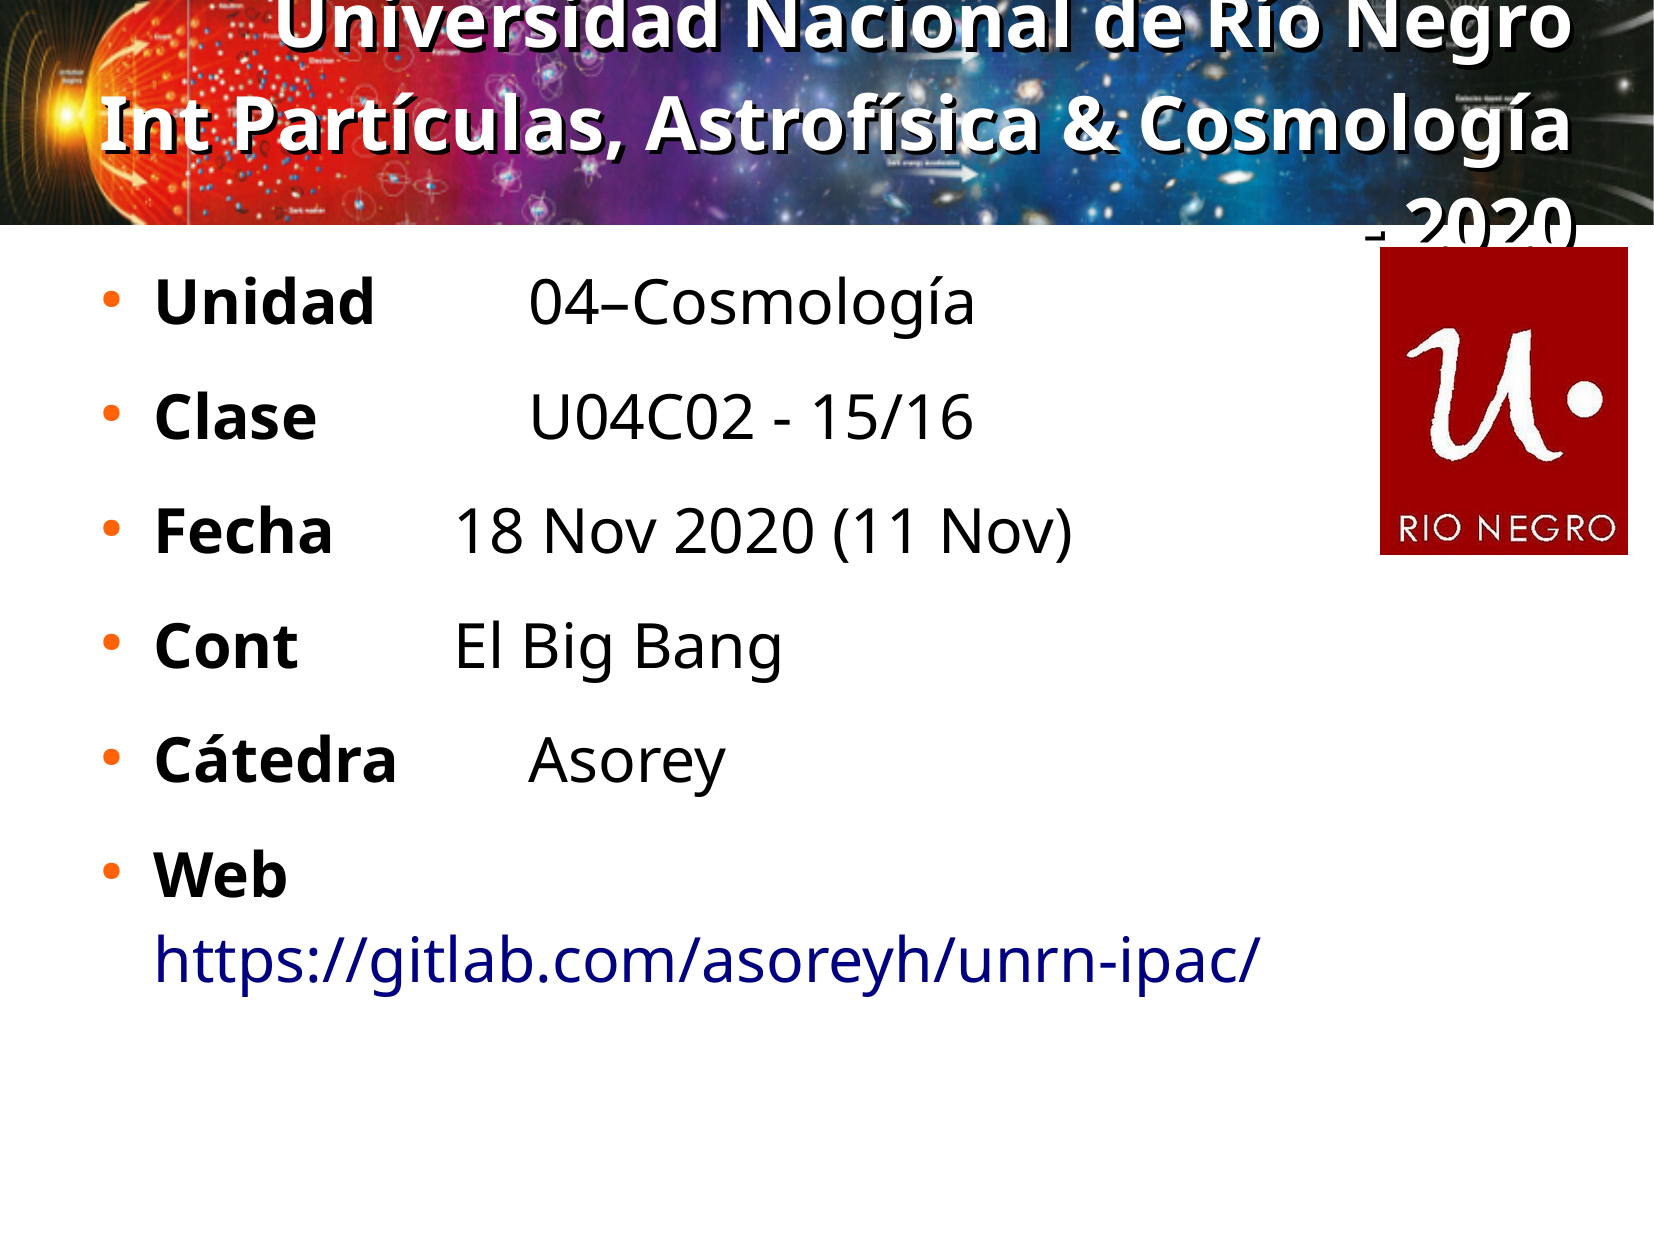

# Universidad Nacional de Río Negro Int Partículas, Astrofísica & Cosmología - 2020
Unidad 		04–Cosmología
Clase			U04C02 - 15/16
Fecha		18 Nov 2020 (11 Nov)
Cont			El Big Bang
Cátedra		Asorey
Web 			https://gitlab.com/asoreyh/unrn-ipac/